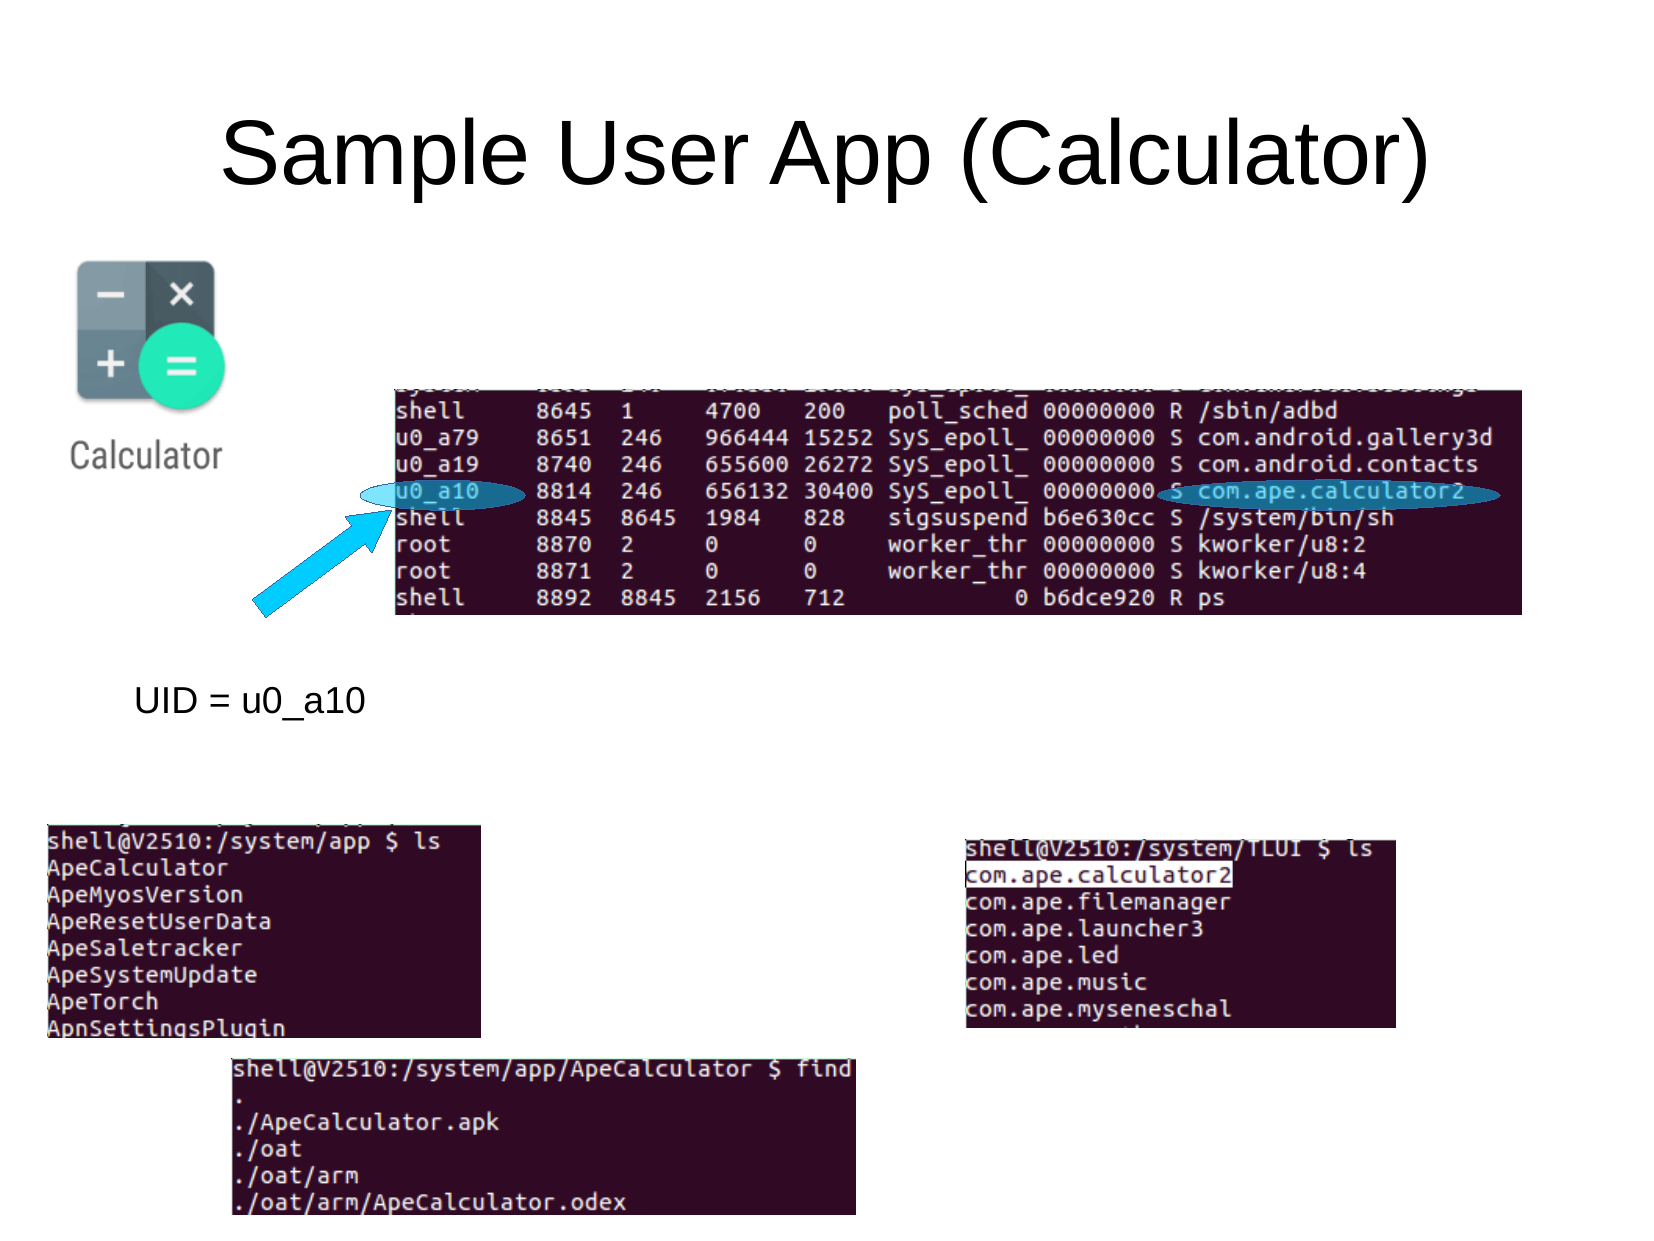

# Sample User App (Calculator)
UID = u0_a10